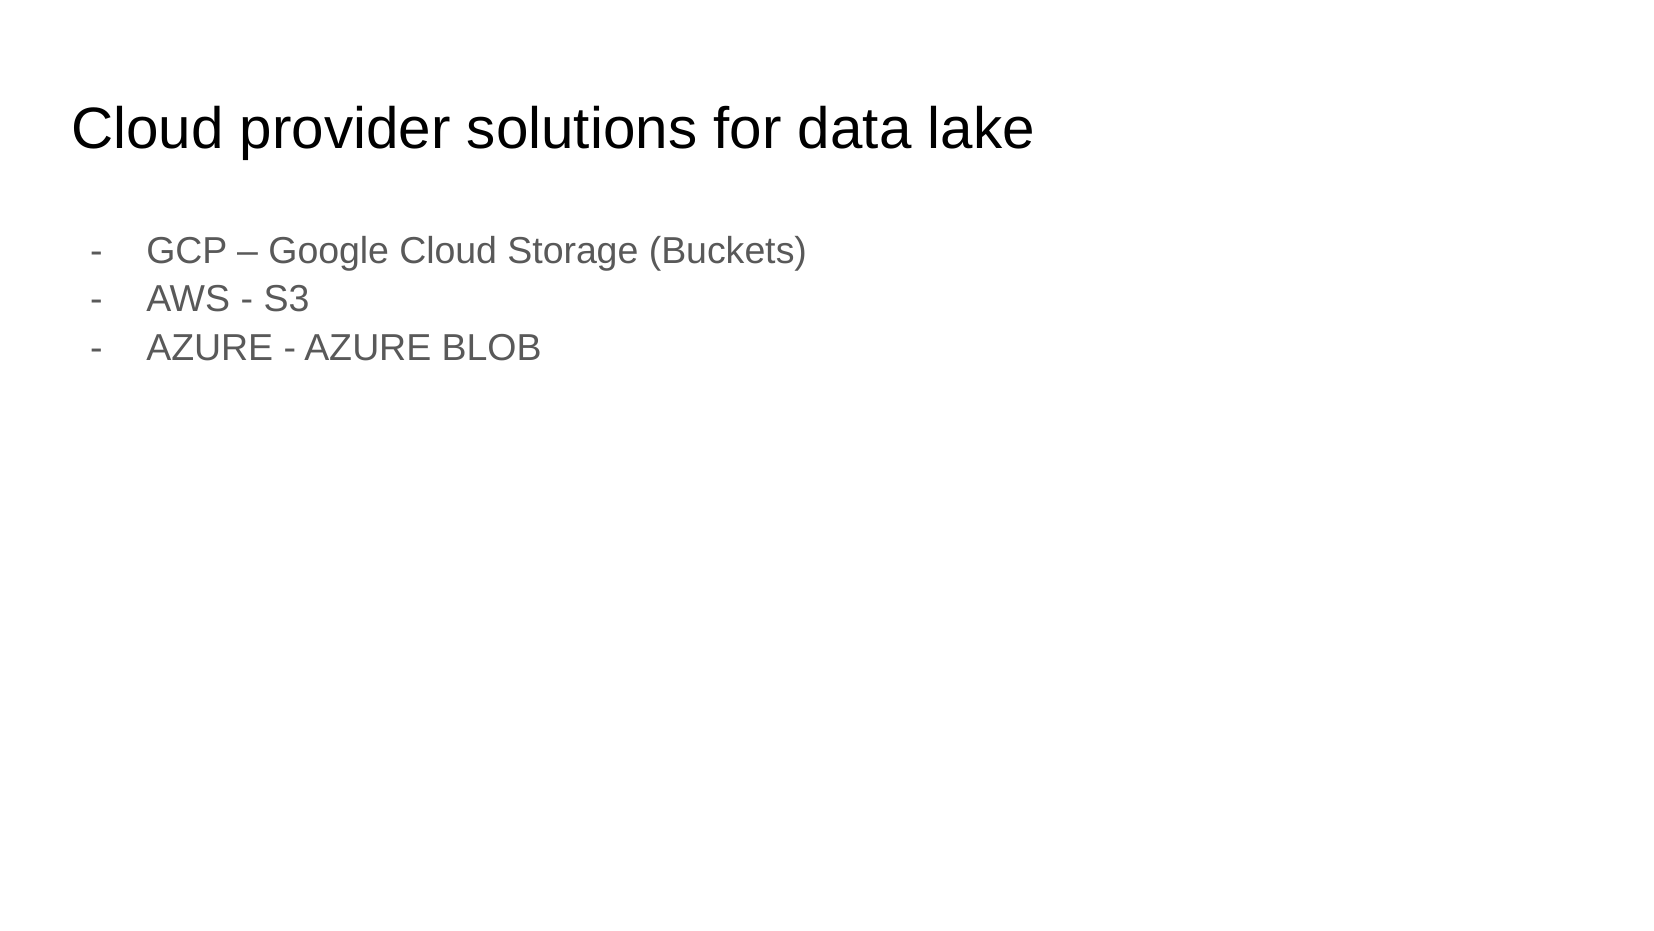

# Cloud provider solutions for data lake
GCP – Google Cloud Storage (Buckets)
AWS - S3
AZURE - AZURE BLOB